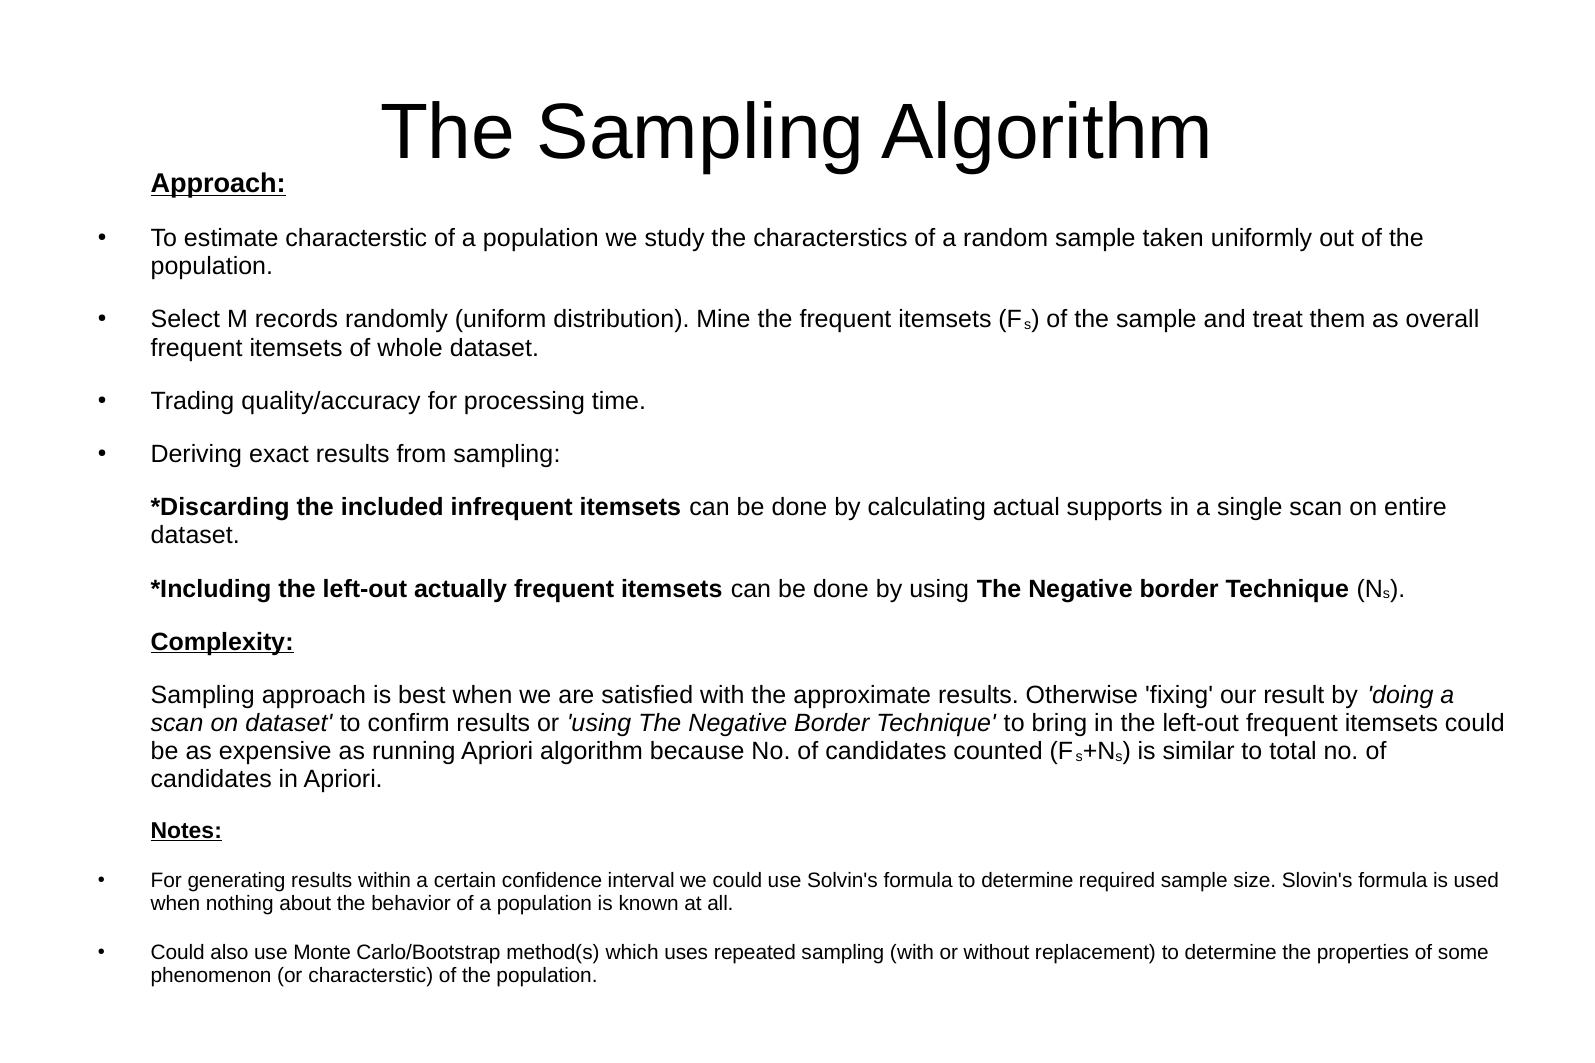

# The Sampling Algorithm
Approach:
To estimate characterstic of a population we study the characterstics of a random sample taken uniformly out of the population.
Select M records randomly (uniform distribution). Mine the frequent itemsets (Fs) of the sample and treat them as overall frequent itemsets of whole dataset.
Trading quality/accuracy for processing time.
Deriving exact results from sampling:
*Discarding the included infrequent itemsets can be done by calculating actual supports in a single scan on entire dataset.
*Including the left-out actually frequent itemsets can be done by using The Negative border Technique (Ns).
Complexity:
Sampling approach is best when we are satisfied with the approximate results. Otherwise 'fixing' our result by 'doing a scan on dataset' to confirm results or 'using The Negative Border Technique' to bring in the left-out frequent itemsets could be as expensive as running Apriori algorithm because No. of candidates counted (Fs+Ns) is similar to total no. of candidates in Apriori.
Notes:
For generating results within a certain confidence interval we could use Solvin's formula to determine required sample size. Slovin's formula is used when nothing about the behavior of a population is known at all.
Could also use Monte Carlo/Bootstrap method(s) which uses repeated sampling (with or without replacement) to determine the properties of some phenomenon (or characterstic) of the population.